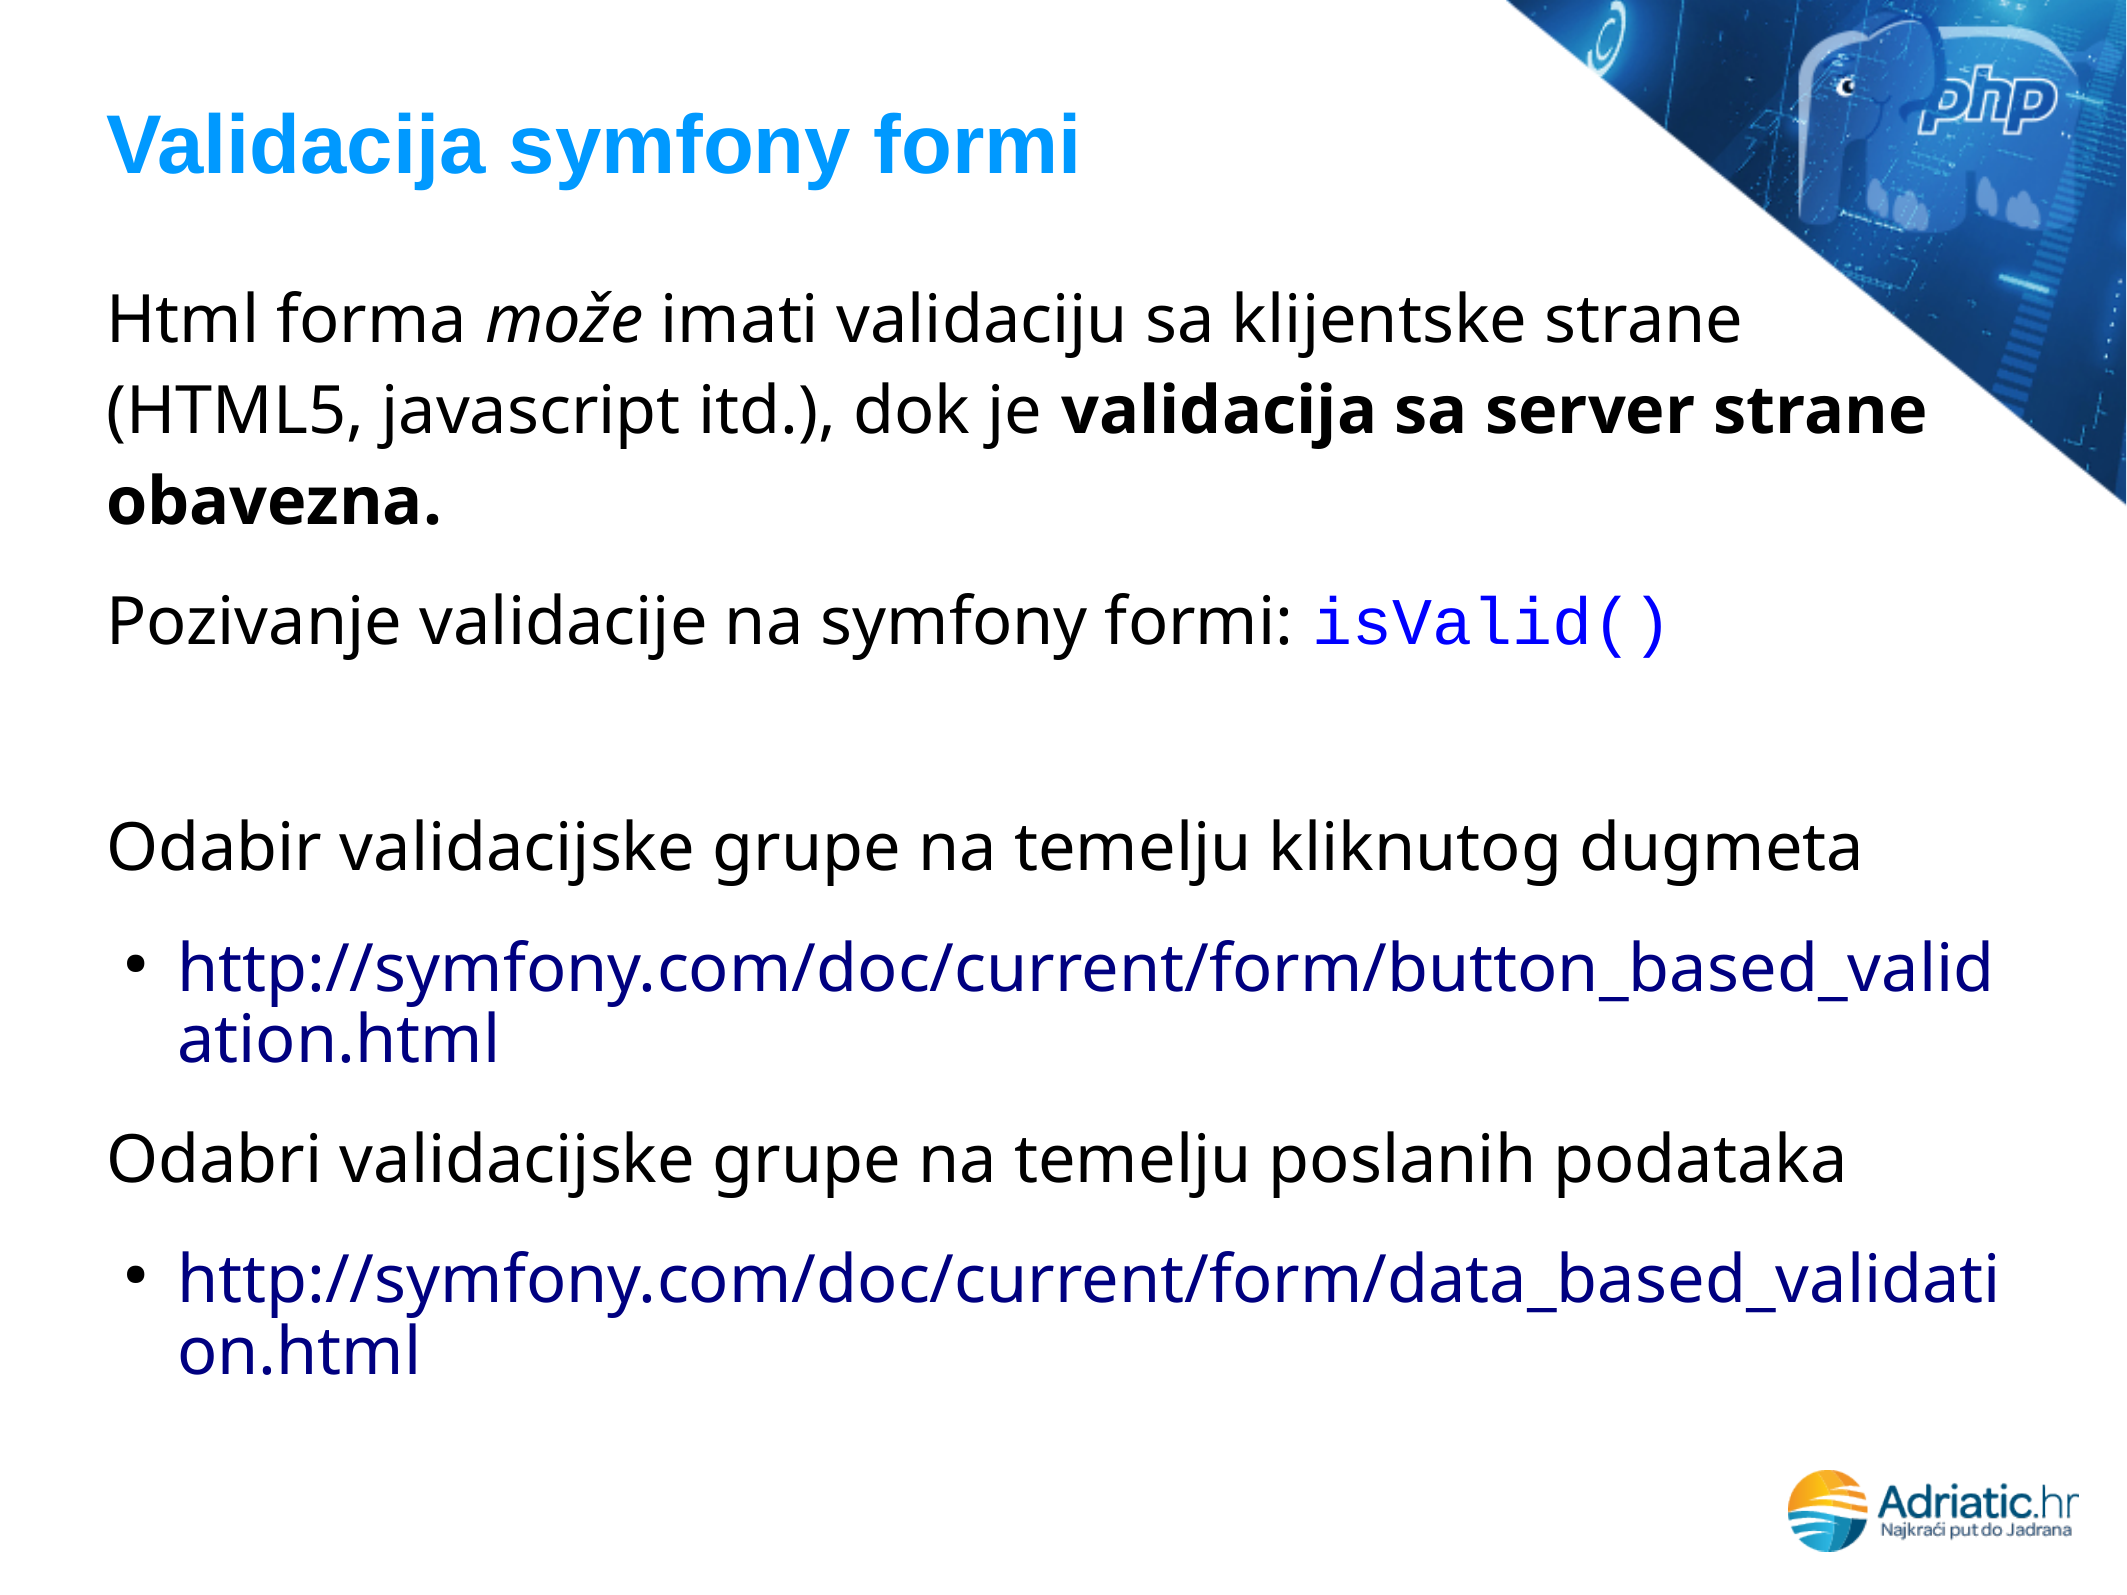

# Validacija symfony formi
Html forma može imati validaciju sa klijentske strane (HTML5, javascript itd.), dok je validacija sa server strane obavezna.
Pozivanje validacije na symfony formi: isValid()
Odabir validacijske grupe na temelju kliknutog dugmeta
http://symfony.com/doc/current/form/button_based_validation.html
Odabri validacijske grupe na temelju poslanih podataka
http://symfony.com/doc/current/form/data_based_validation.html